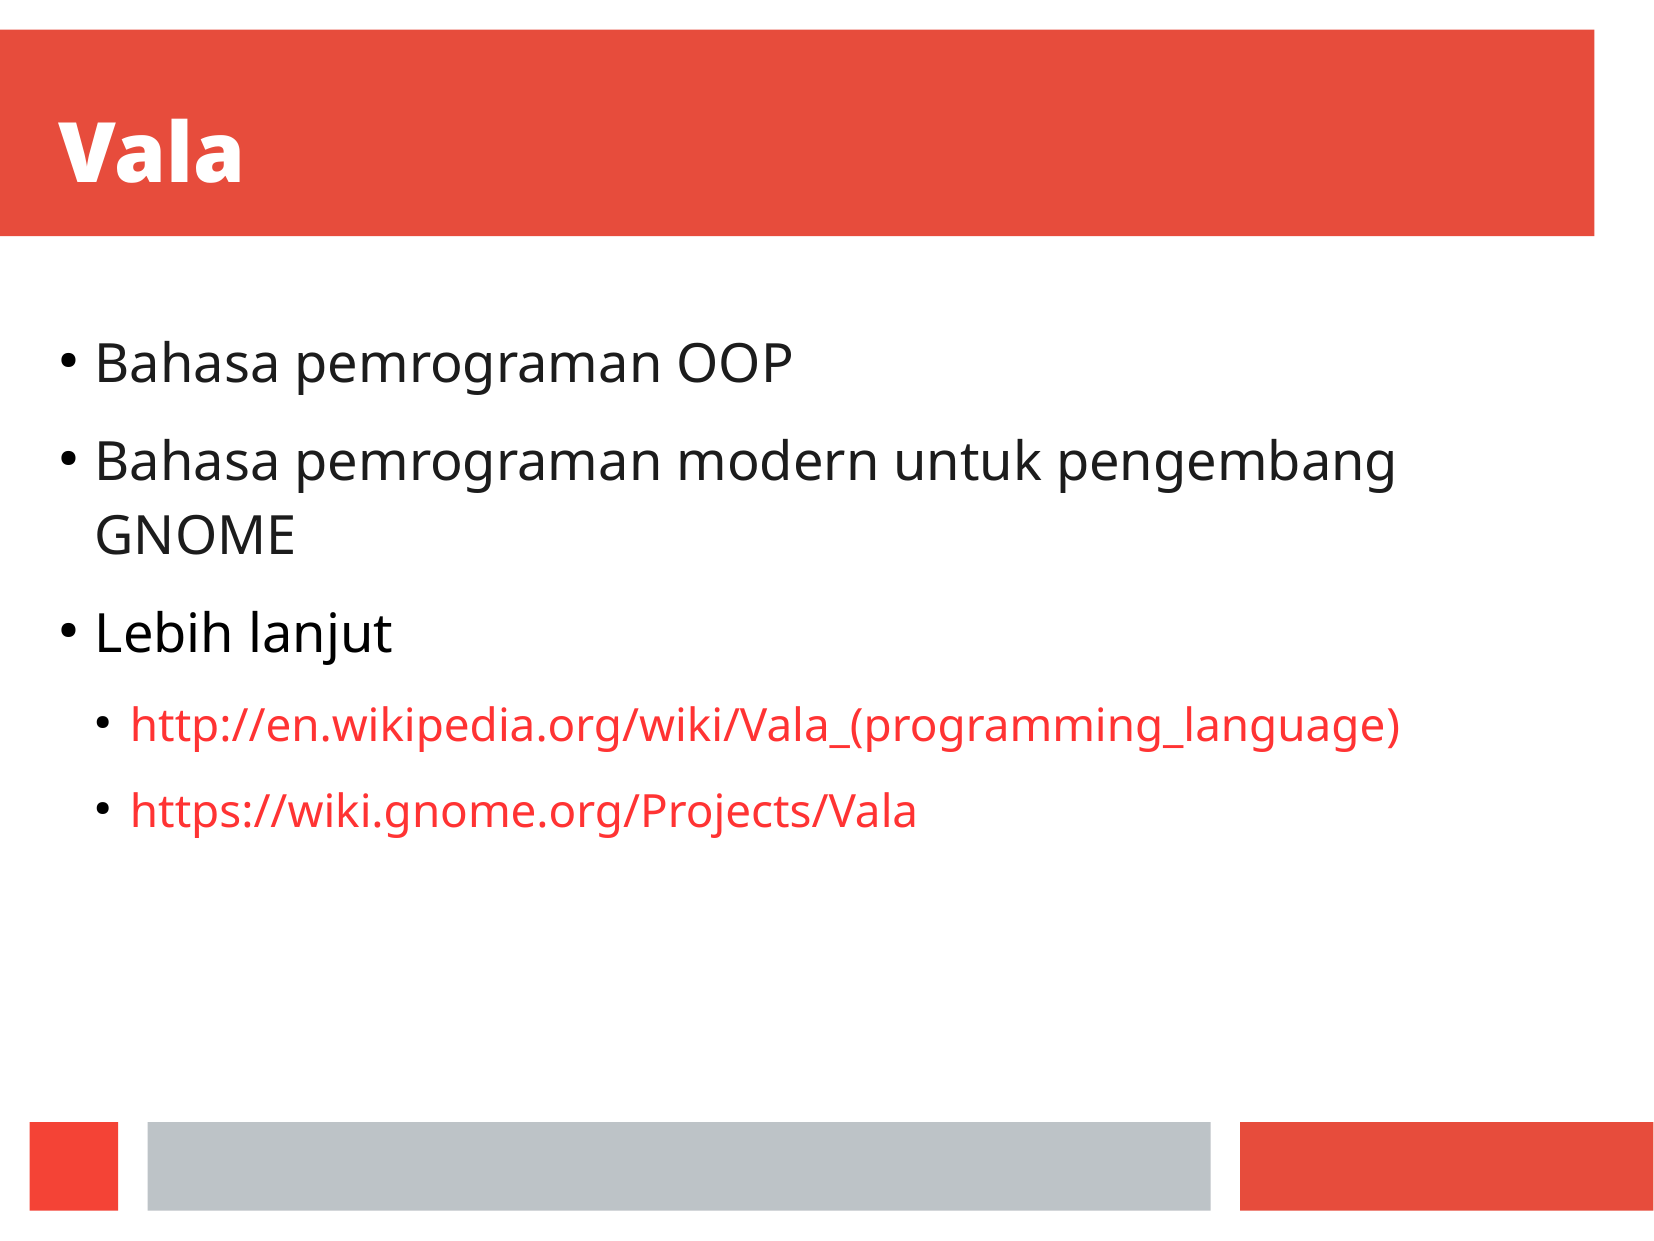

# Vala
Bahasa pemrograman OOP
Bahasa pemrograman modern untuk pengembang GNOME
Lebih lanjut
http://en.wikipedia.org/wiki/Vala_(programming_language)
https://wiki.gnome.org/Projects/Vala